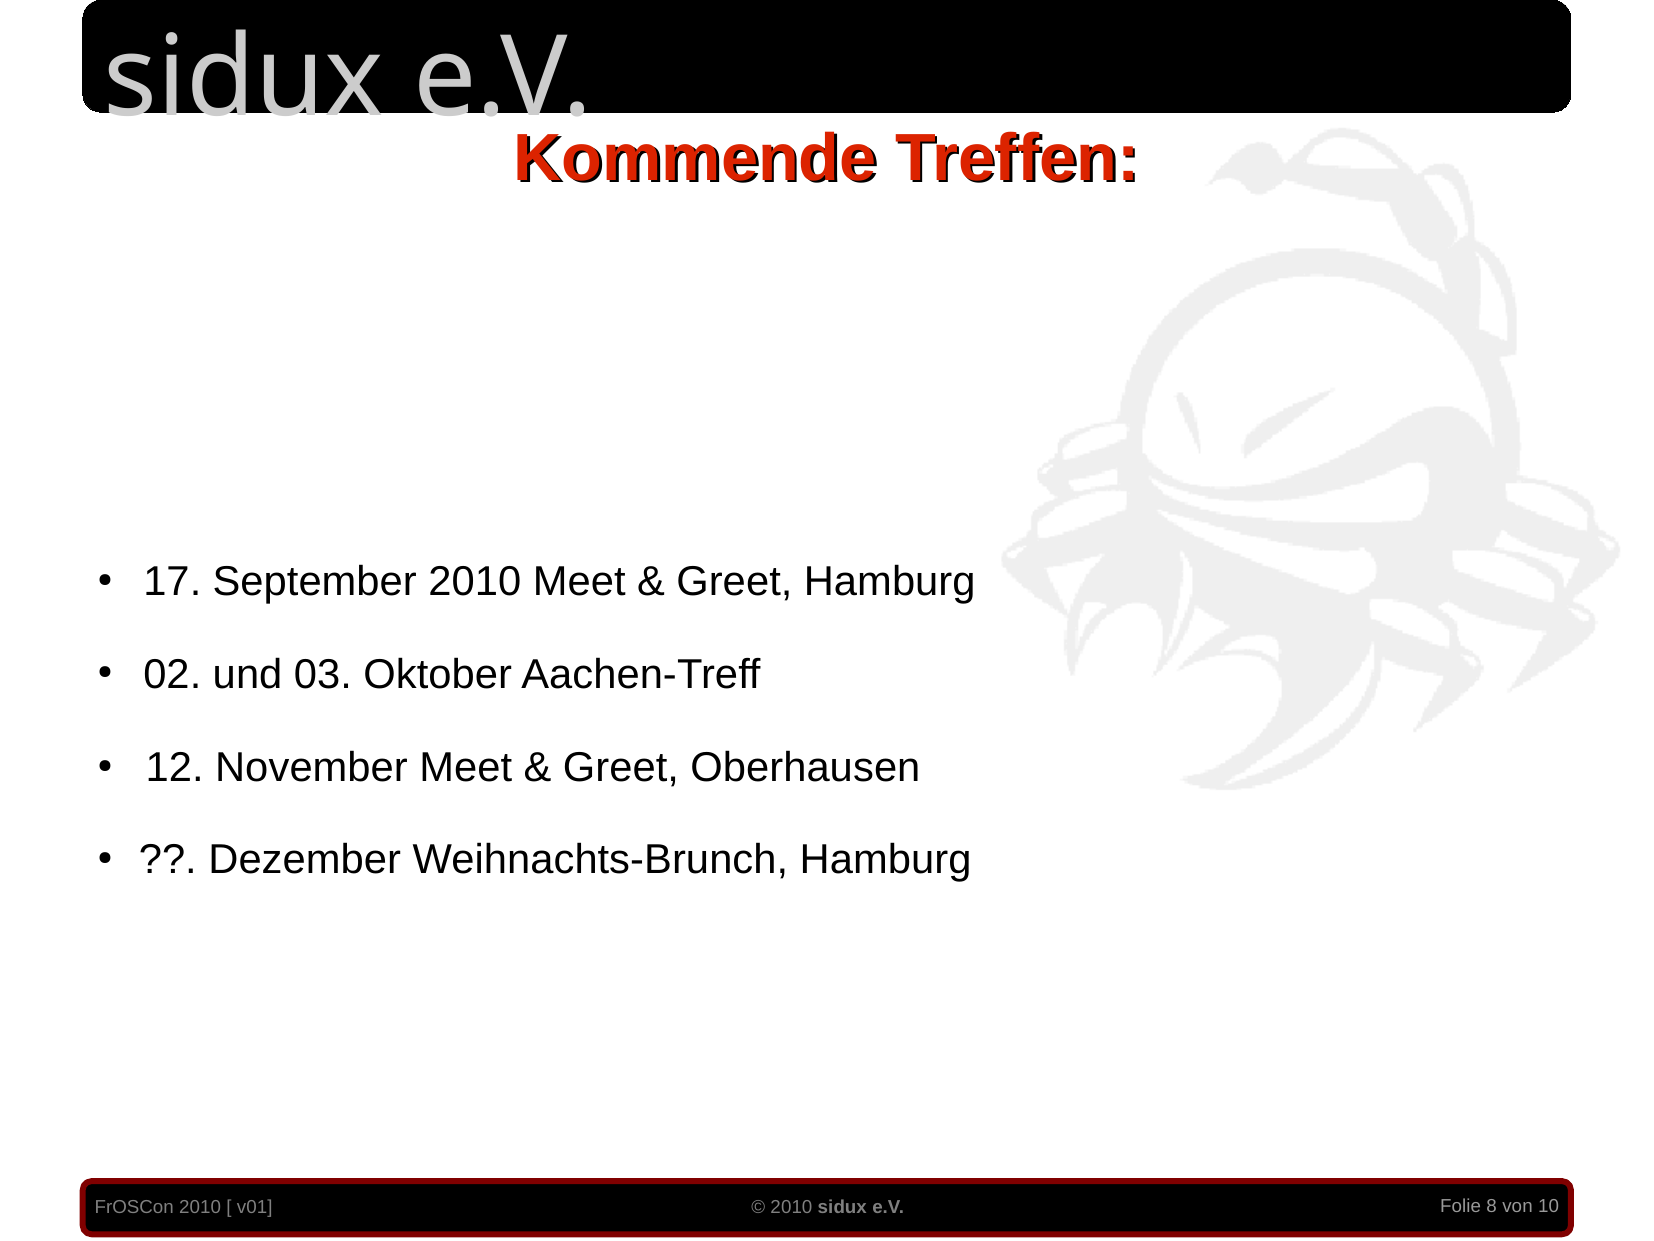

Kommende Treffen:
17. September 2010 Meet & Greet, Hamburg
02. und 03. Oktober Aachen-Treff
12. November Meet & Greet, Oberhausen
??. Dezember Weihnachts-Brunch, Hamburg